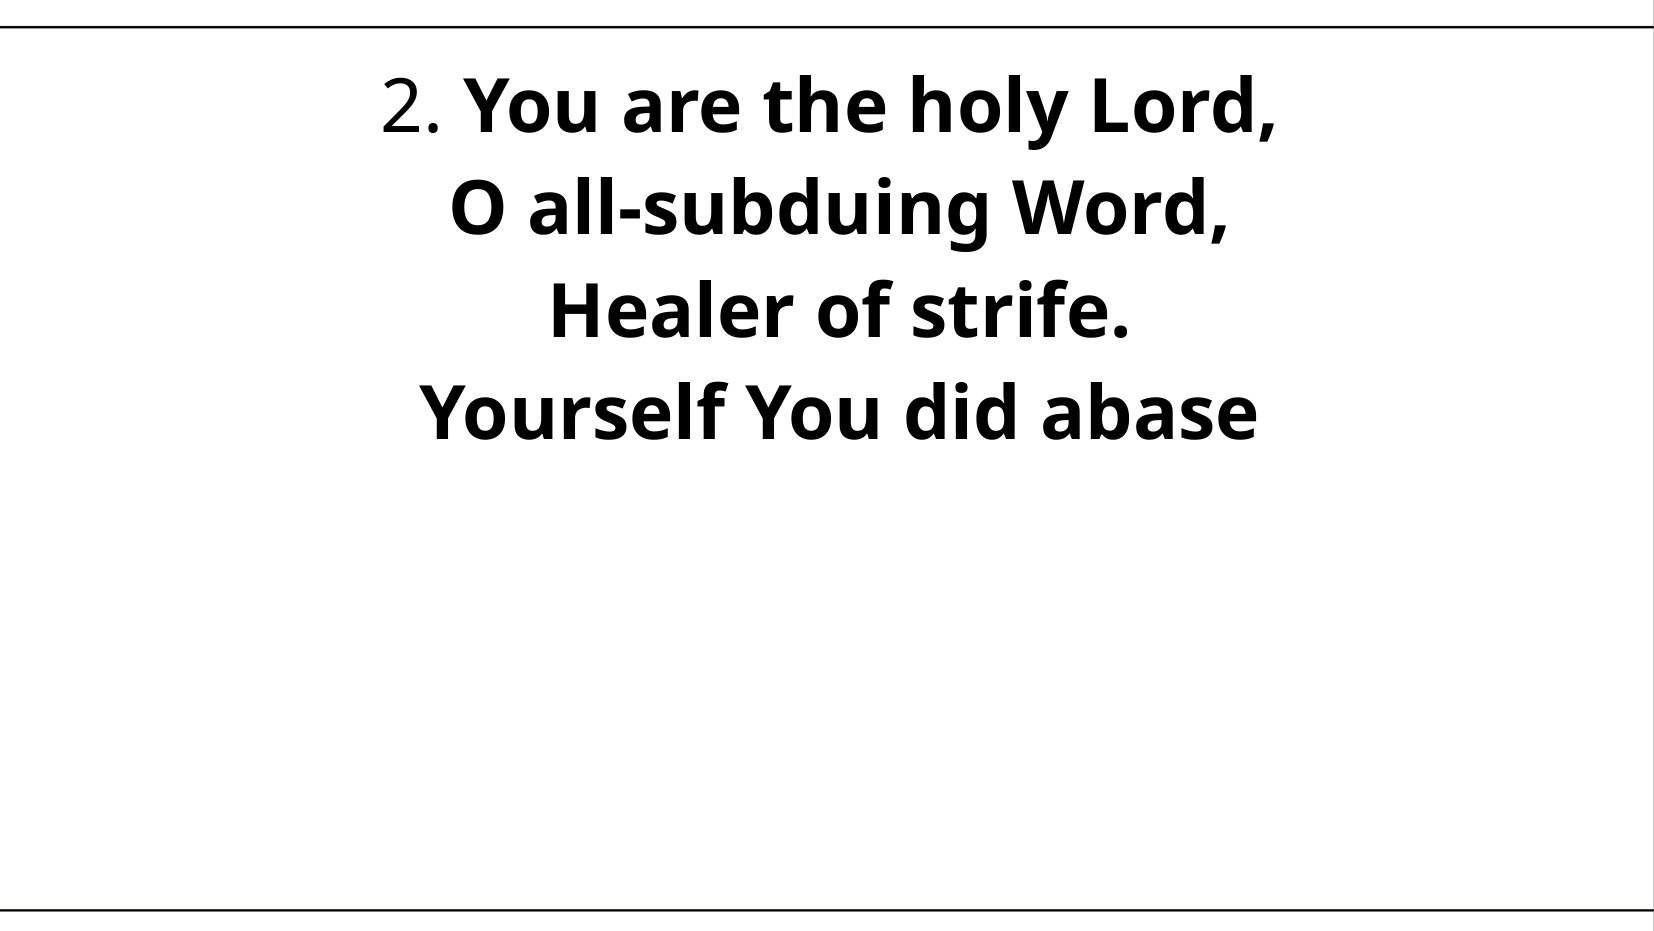

2. You are the holy Lord,
O all-subduing Word,
Healer of strife.
Yourself You did abase